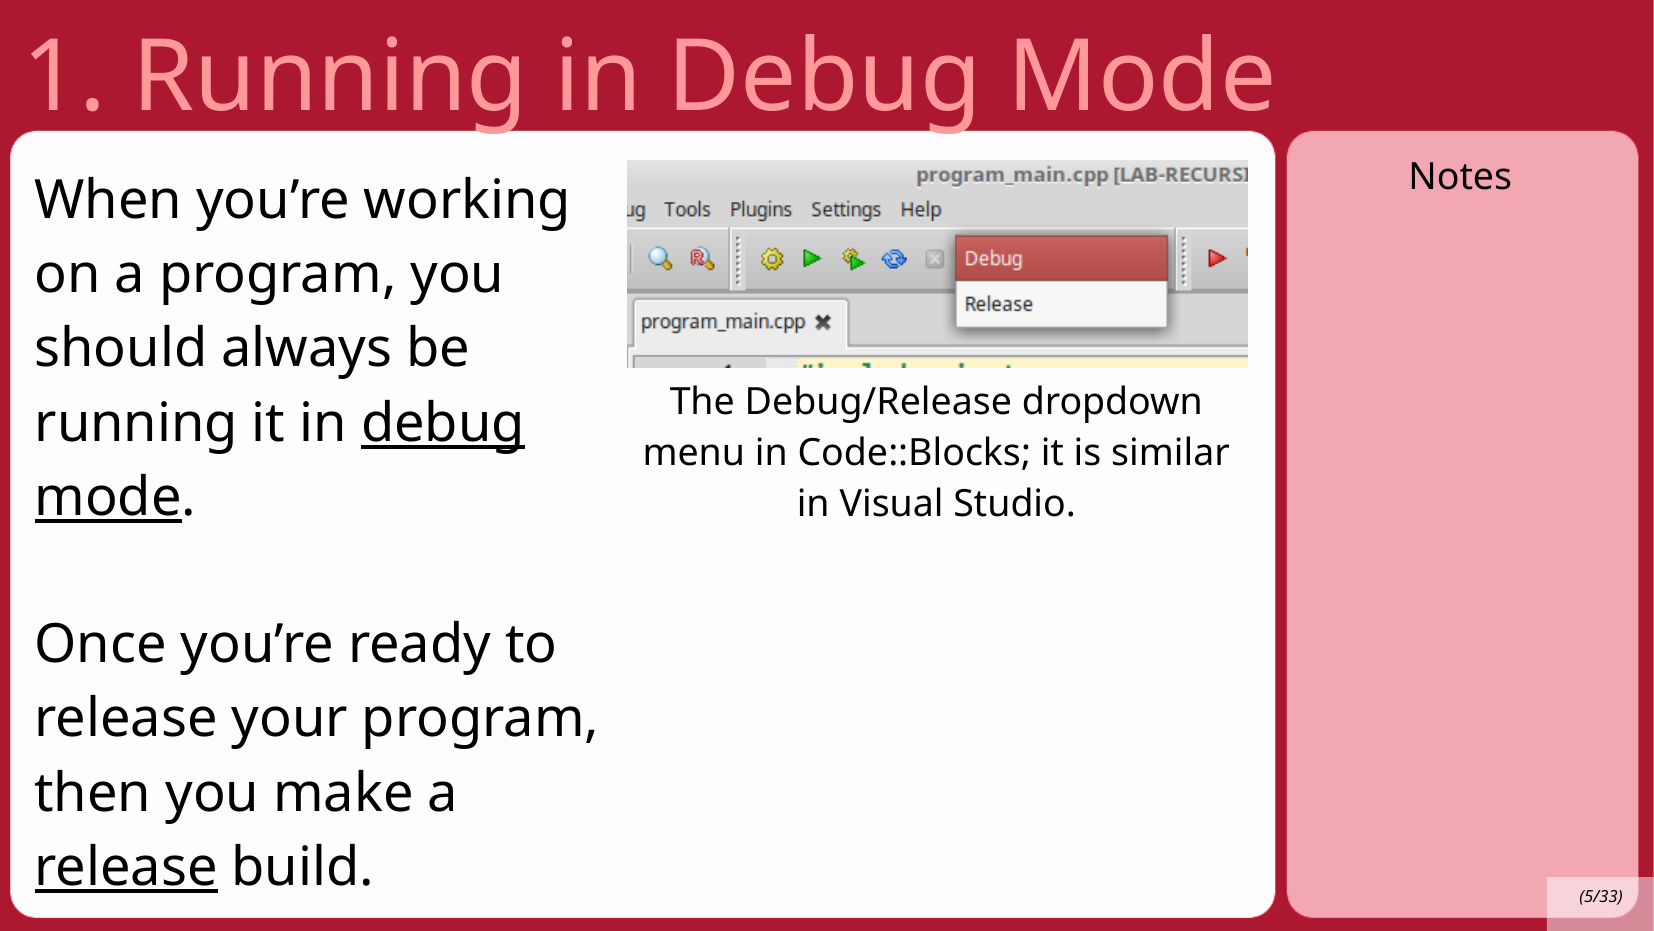

# 1. Running in Debug Mode
Notes
When you’re working on a program, you should always be running it in debug mode.
Once you’re ready to release your program, then you make a release build.
The Debug/Release dropdown menu in Code::Blocks; it is similar in Visual Studio.